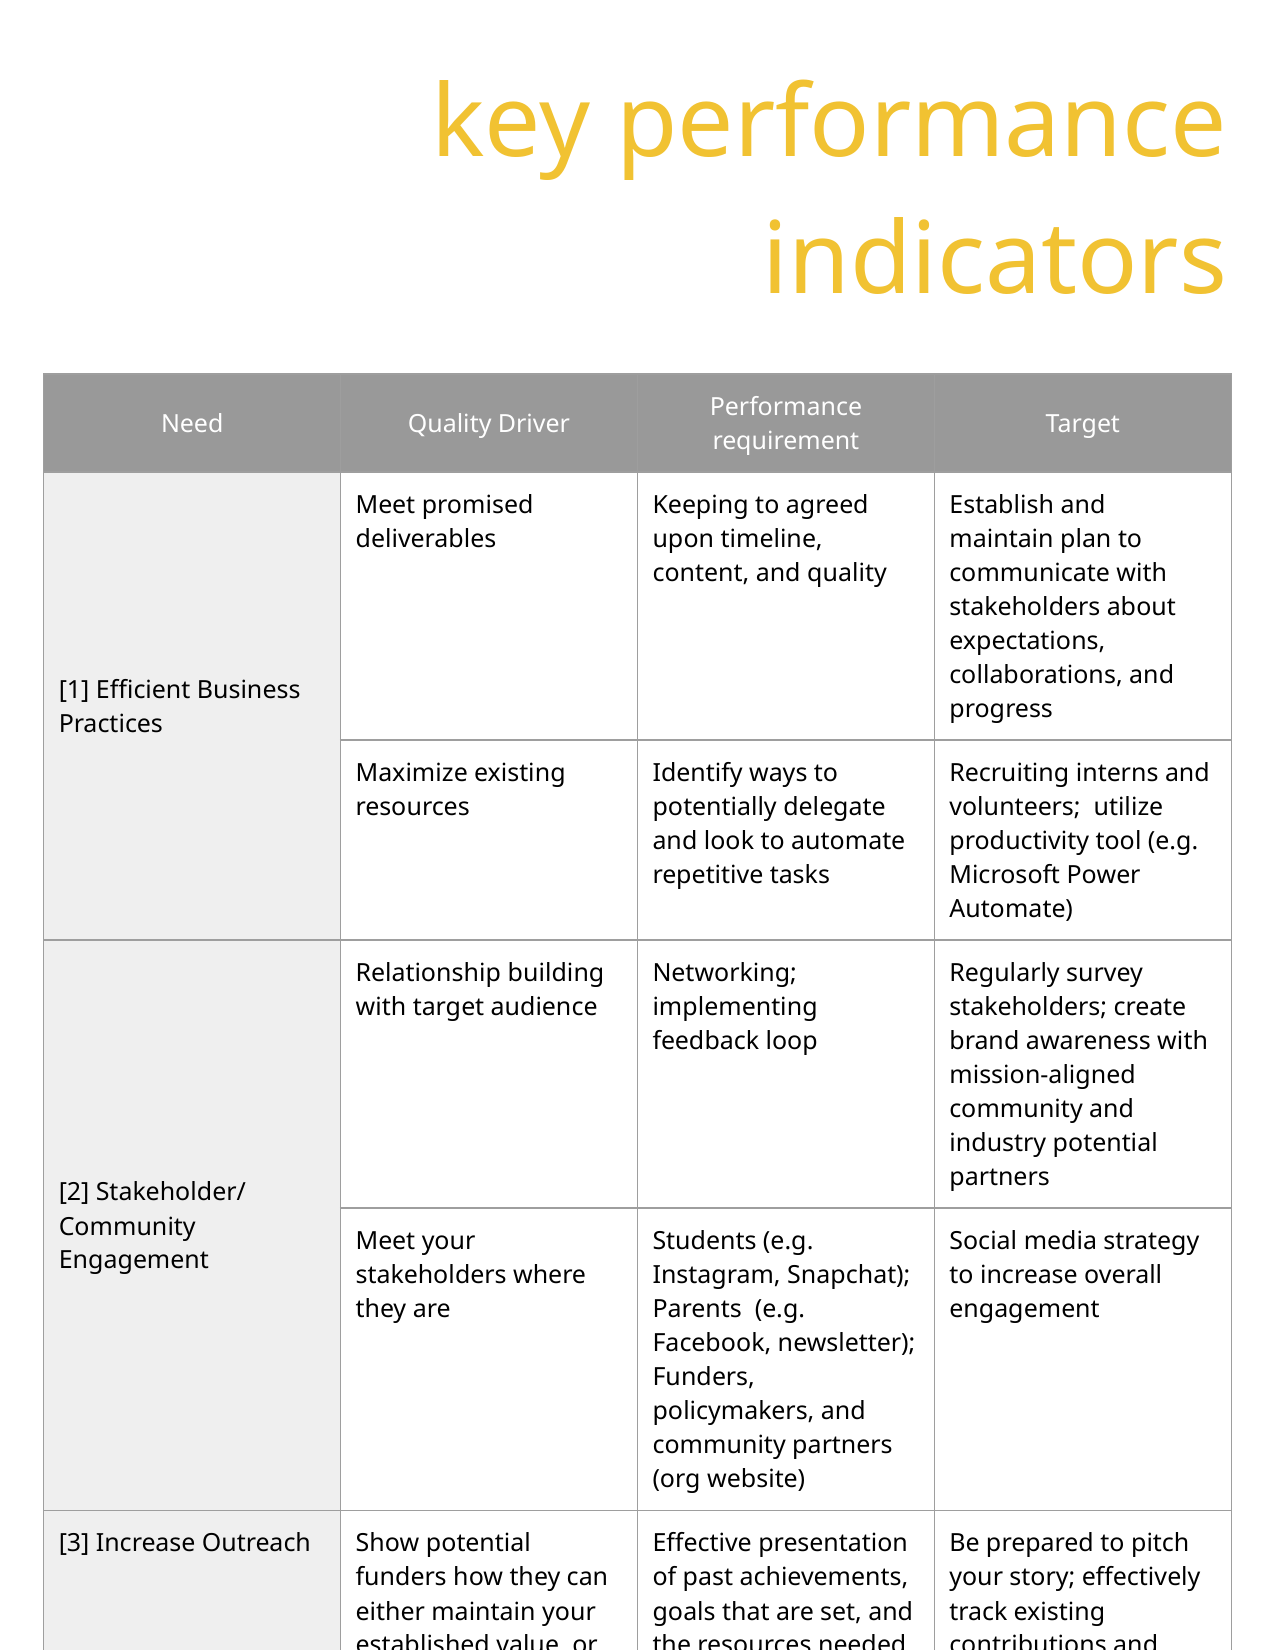

# key performance indicators
| Need | Quality Driver | Performance requirement | Target |
| --- | --- | --- | --- |
| [1] Efficient Business Practices | Meet promised deliverables | Keeping to agreed upon timeline, content, and quality | Establish and maintain plan to communicate with stakeholders about expectations, collaborations, and progress |
| | Maximize existing resources | Identify ways to potentially delegate and look to automate repetitive tasks | Recruiting interns and volunteers; utilize productivity tool (e.g. Microsoft Power Automate) |
| [2] Stakeholder/ Community Engagement | Relationship building with target audience | Networking; implementing feedback loop | Regularly survey stakeholders; create brand awareness with mission-aligned community and industry potential partners |
| | Meet your stakeholders where they are | Students (e.g. Instagram, Snapchat); Parents (e.g. Facebook, newsletter); Funders, policymakers, and community partners (org website) | Social media strategy to increase overall engagement |
| [3] Increase Outreach | Show potential funders how they can either maintain your established value, or achieve new value | Effective presentation of past achievements, goals that are set, and the resources needed to perform them | Be prepared to pitch your story; effectively track existing contributions and projects; forecast programming budgets to share with funders and policymakers |